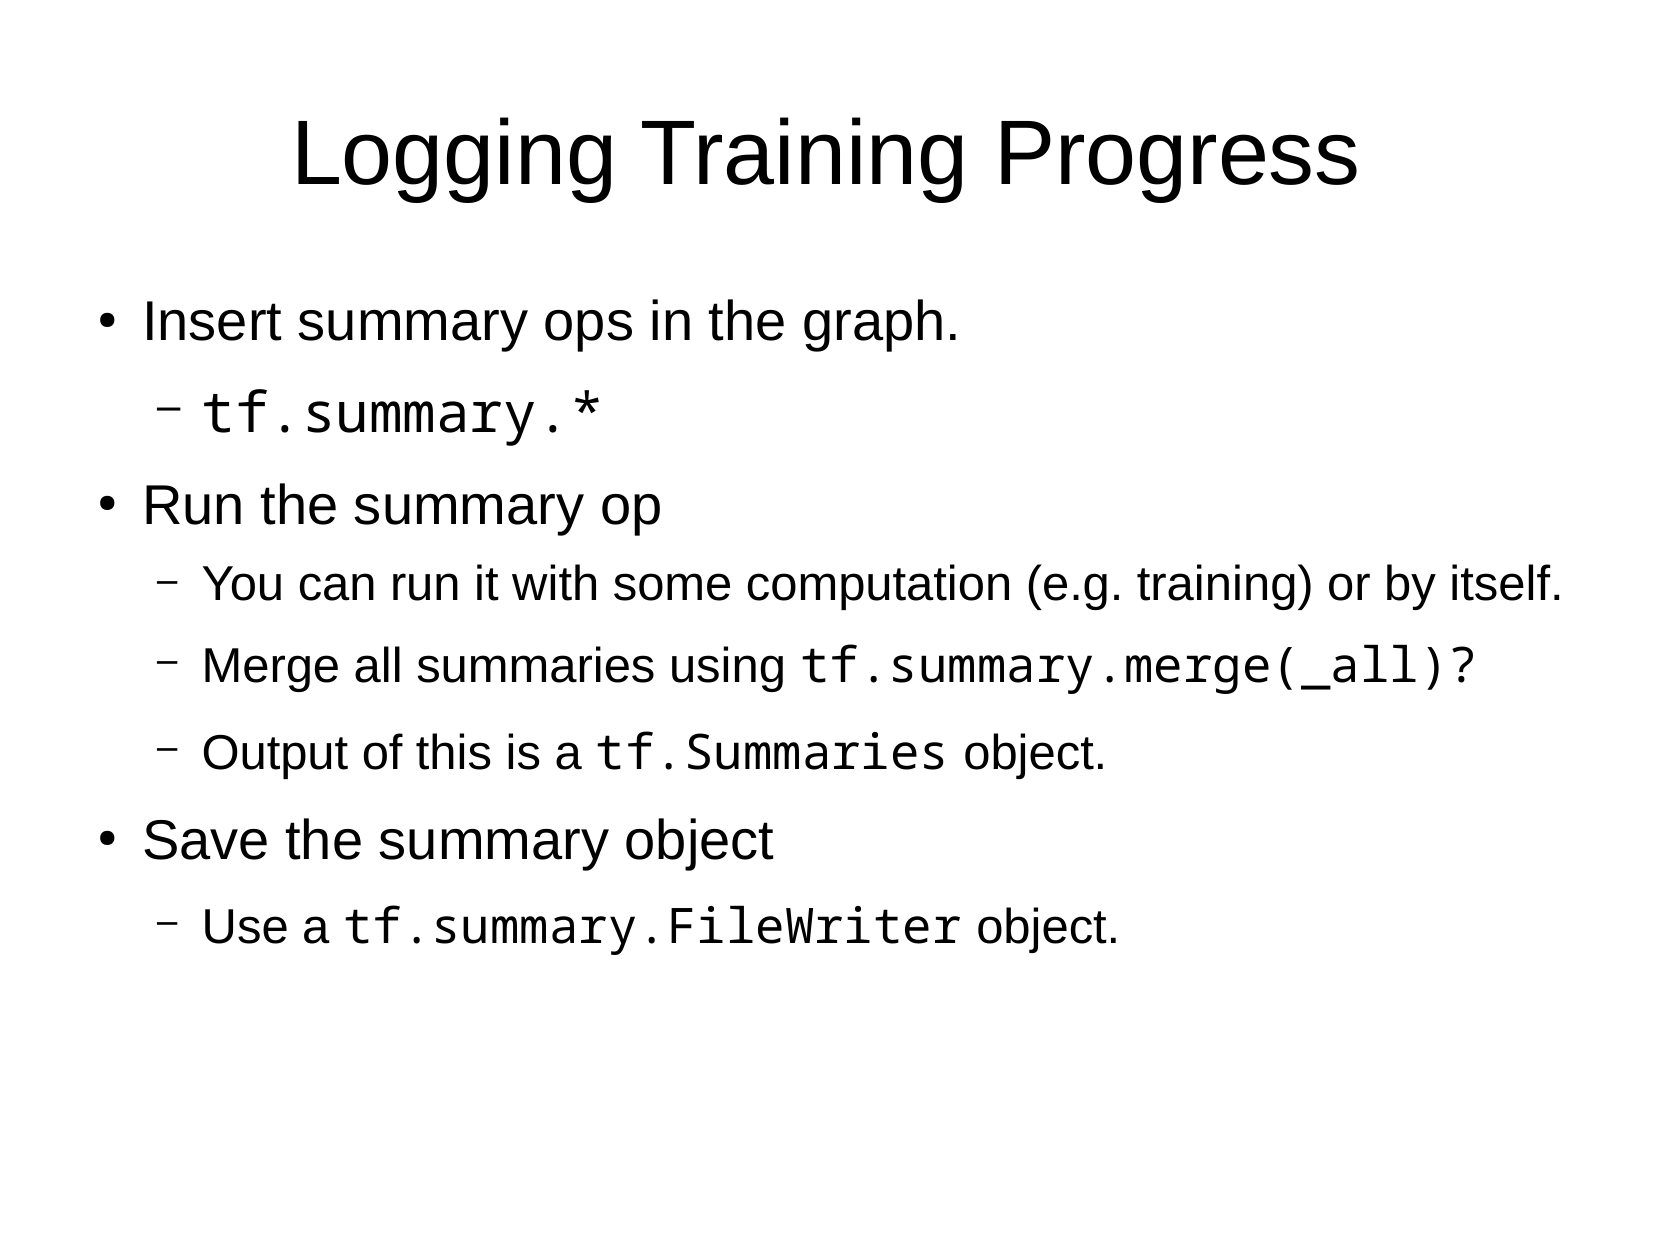

# Logging Training Progress
Insert summary ops in the graph.
tf.summary.*
Run the summary op
You can run it with some computation (e.g. training) or by itself.
Merge all summaries using tf.summary.merge(_all)?
Output of this is a tf.Summaries object.
Save the summary object
Use a tf.summary.FileWriter object.